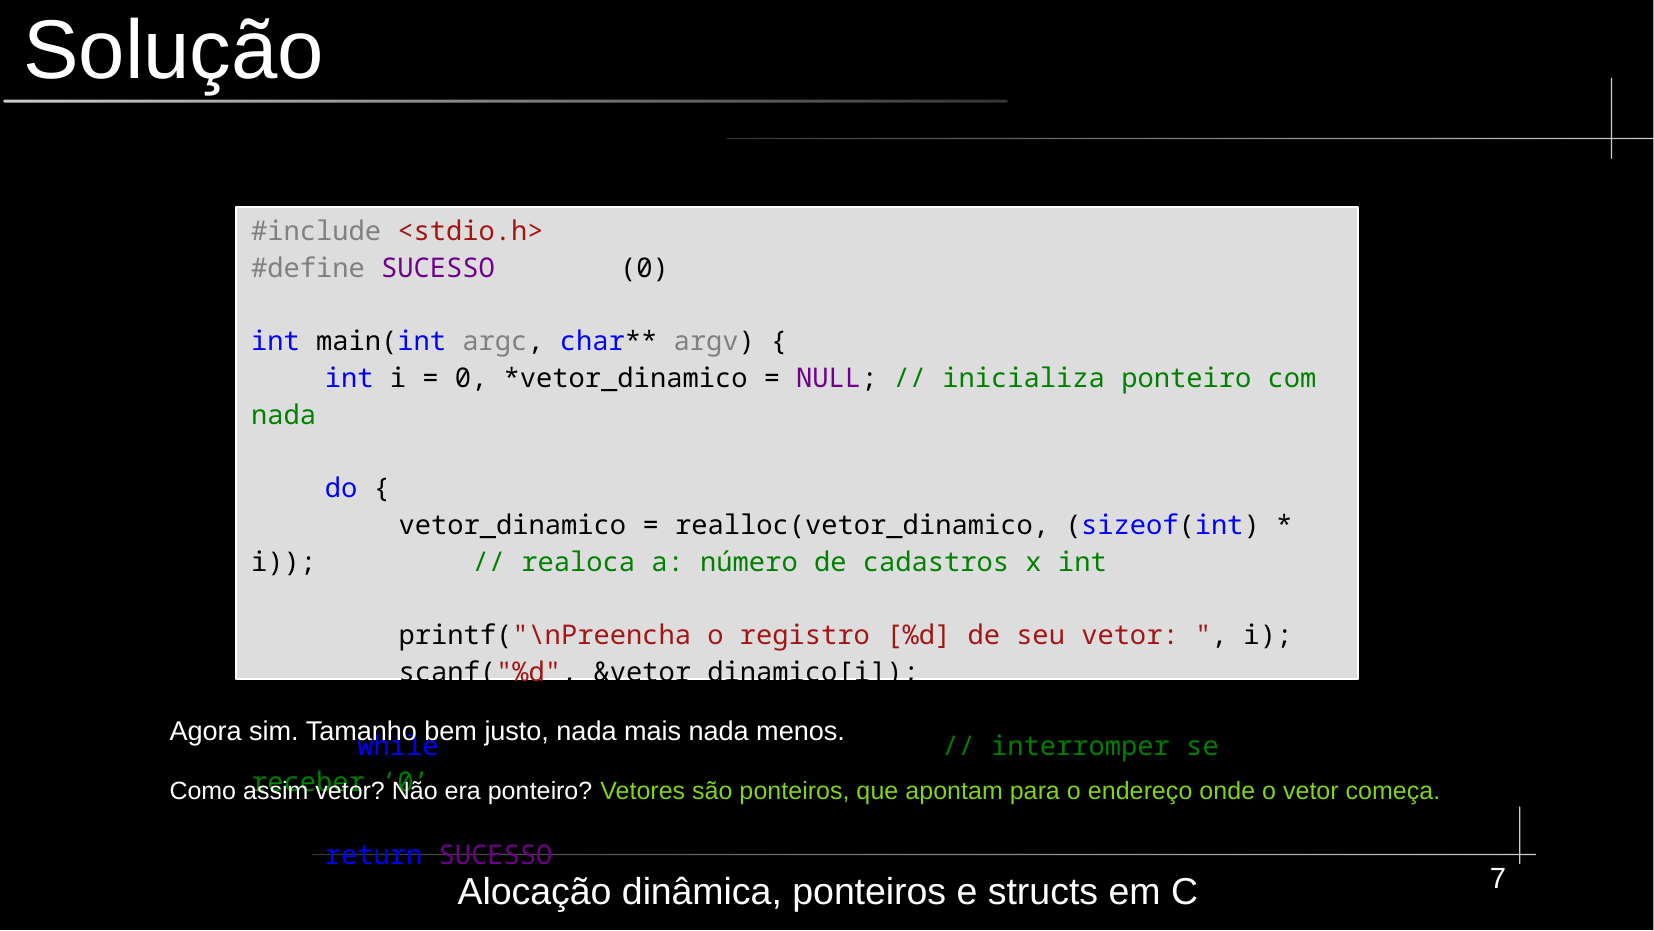

# Solução
#include <stdio.h>
#define SUCESSO		(0)
int main(int argc, char** argv) {
	int i = 0, *vetor_dinamico = NULL; // inicializa ponteiro com nada
	do {
		vetor_dinamico = realloc(vetor_dinamico, (sizeof(int) * i)); 		// realoca a: número de cadastros x int
		printf("\nPreencha o registro [%d] de seu vetor: ", i);
		scanf("%d", &vetor_dinamico[i]);
		i++;
	} while (vetor_dinamico[i - 1] != 0); // interromper se receber ‘0’
	return SUCESSO;
}
Agora sim. Tamanho bem justo, nada mais nada menos.
Como assim vetor? Não era ponteiro? Vetores são ponteiros, que apontam para o endereço onde o vetor começa.
7
Alocação dinâmica, ponteiros e structs em C